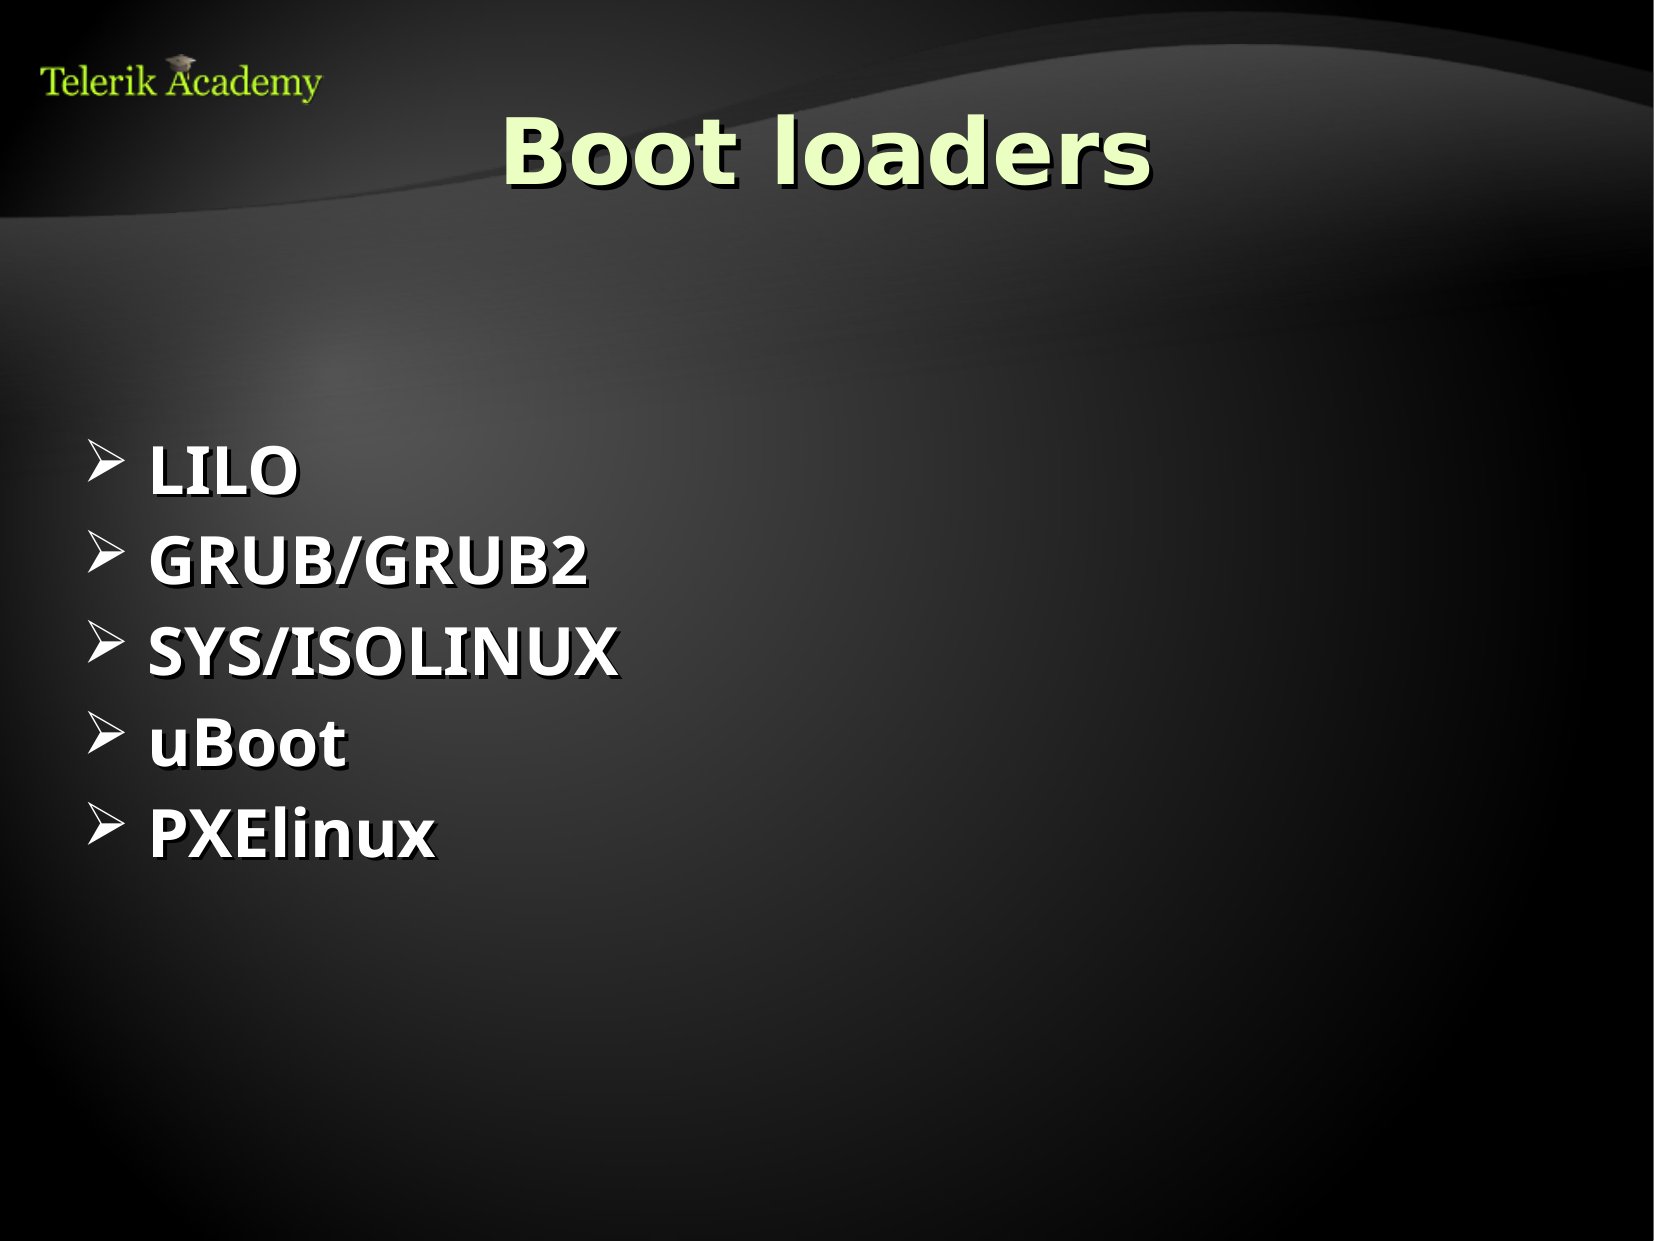

Boot loaders
# LILO
 GRUB/GRUB2
 SYS/ISOLINUX
 uBoot
 PXElinux